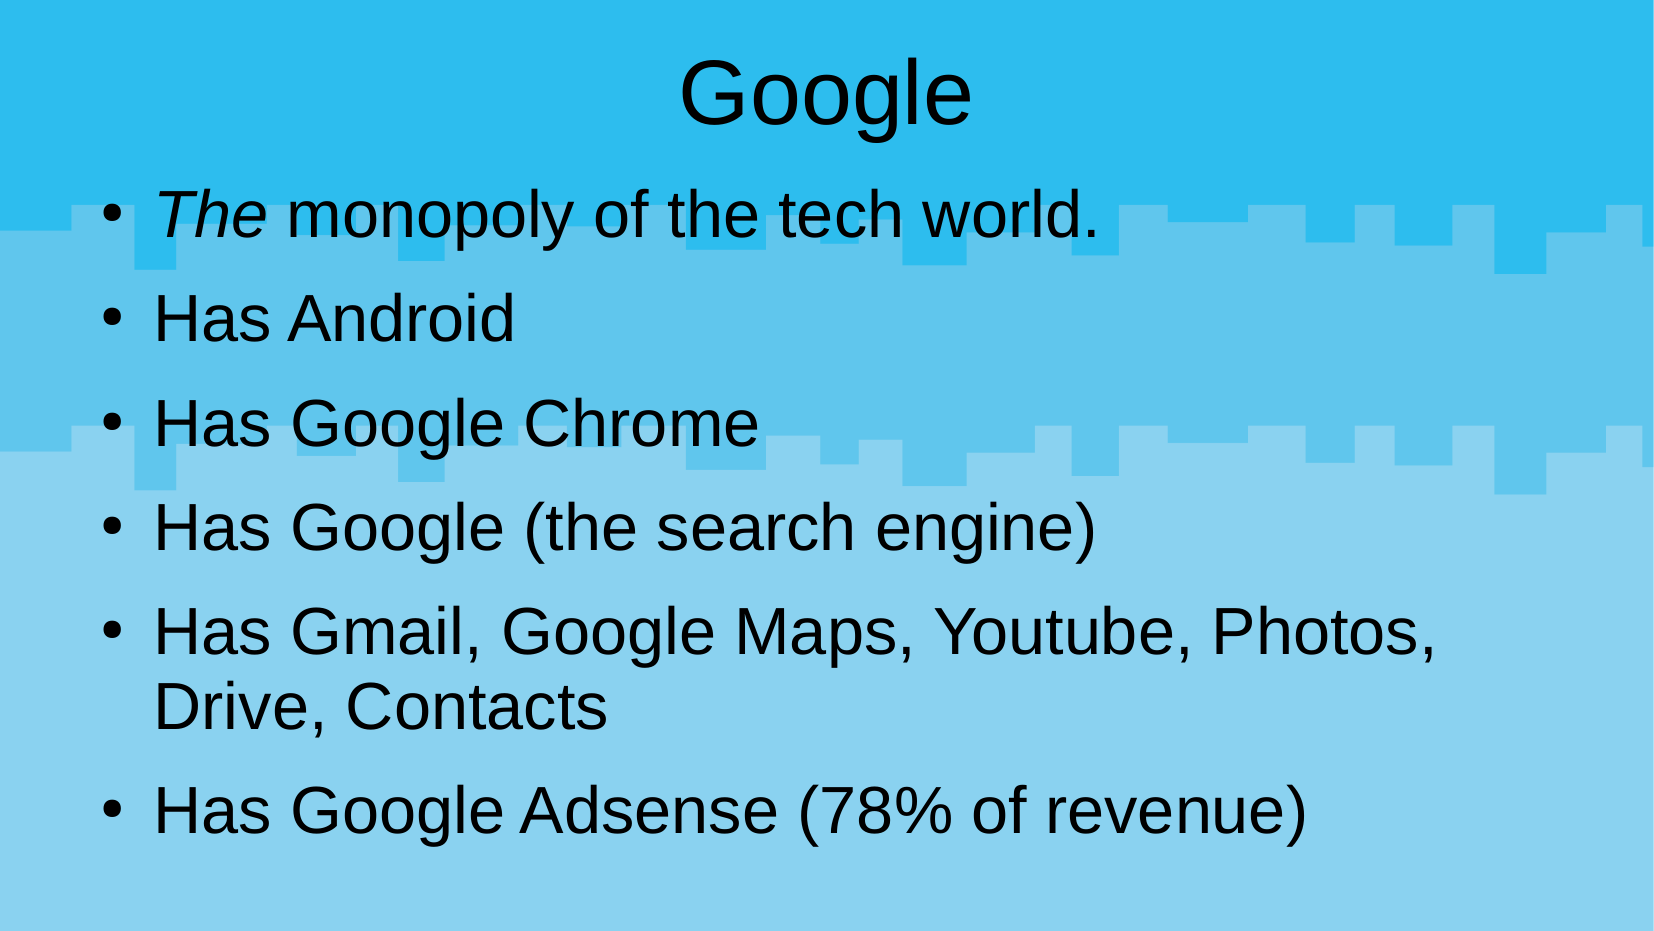

# Google
The monopoly of the tech world.
Has Android
Has Google Chrome
Has Google (the search engine)
Has Gmail, Google Maps, Youtube, Photos, Drive, Contacts
Has Google Adsense (78% of revenue)